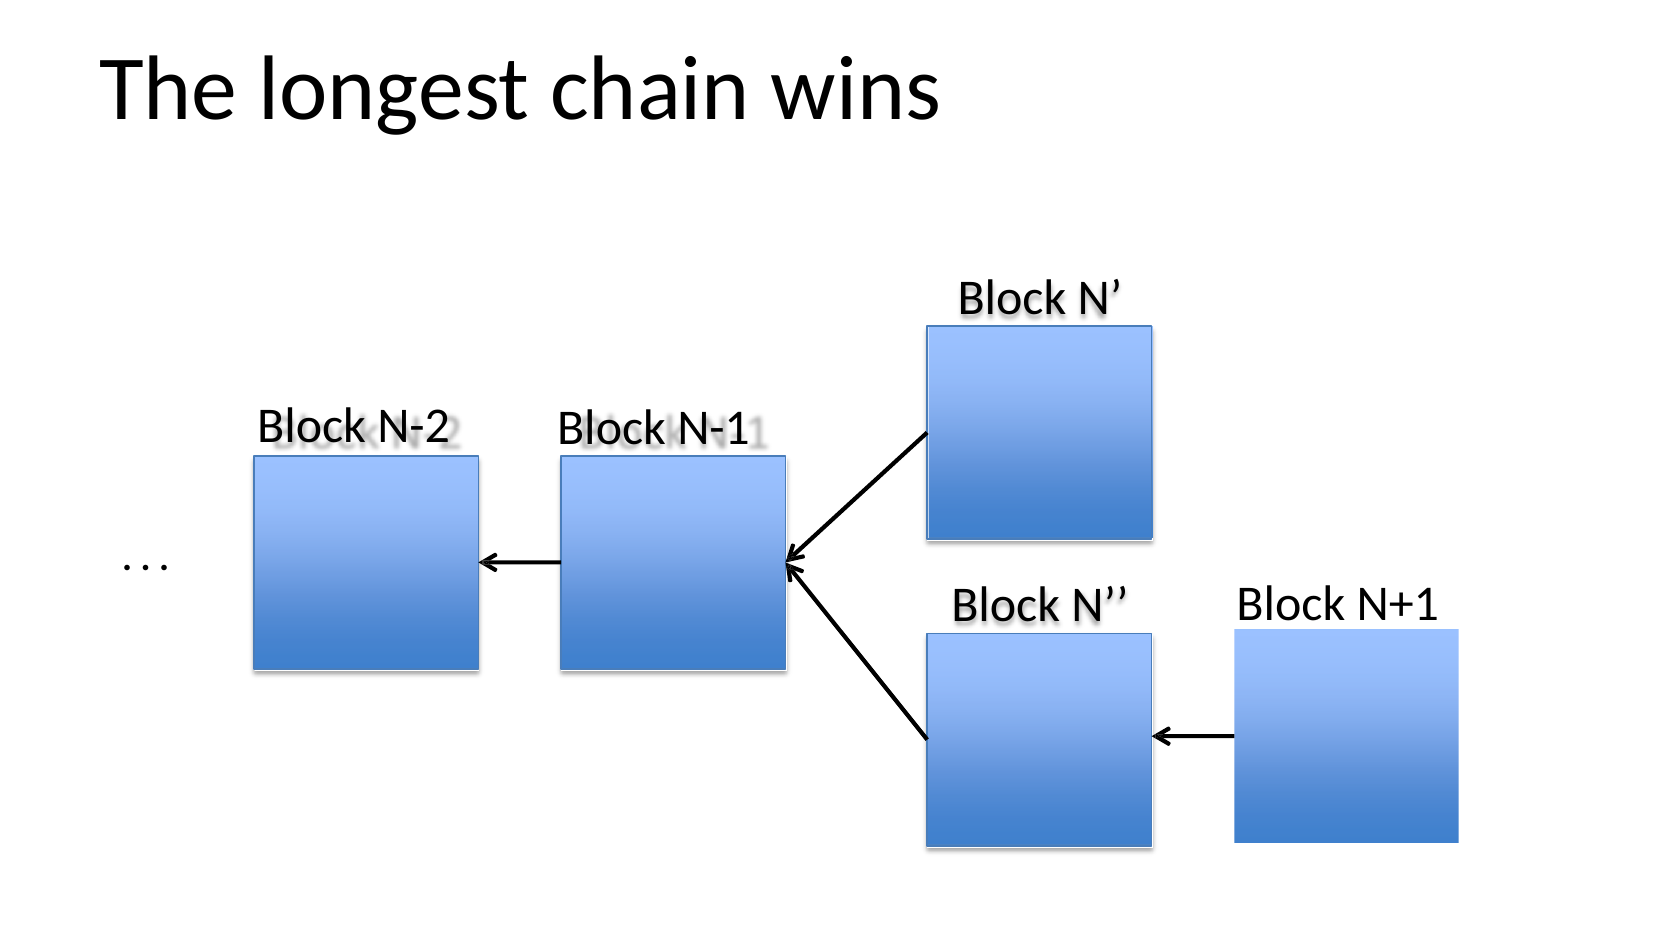

# The longest chain wins
Block N’
Block N-2
Block N-1
. . .
Block N+1
Block N’’